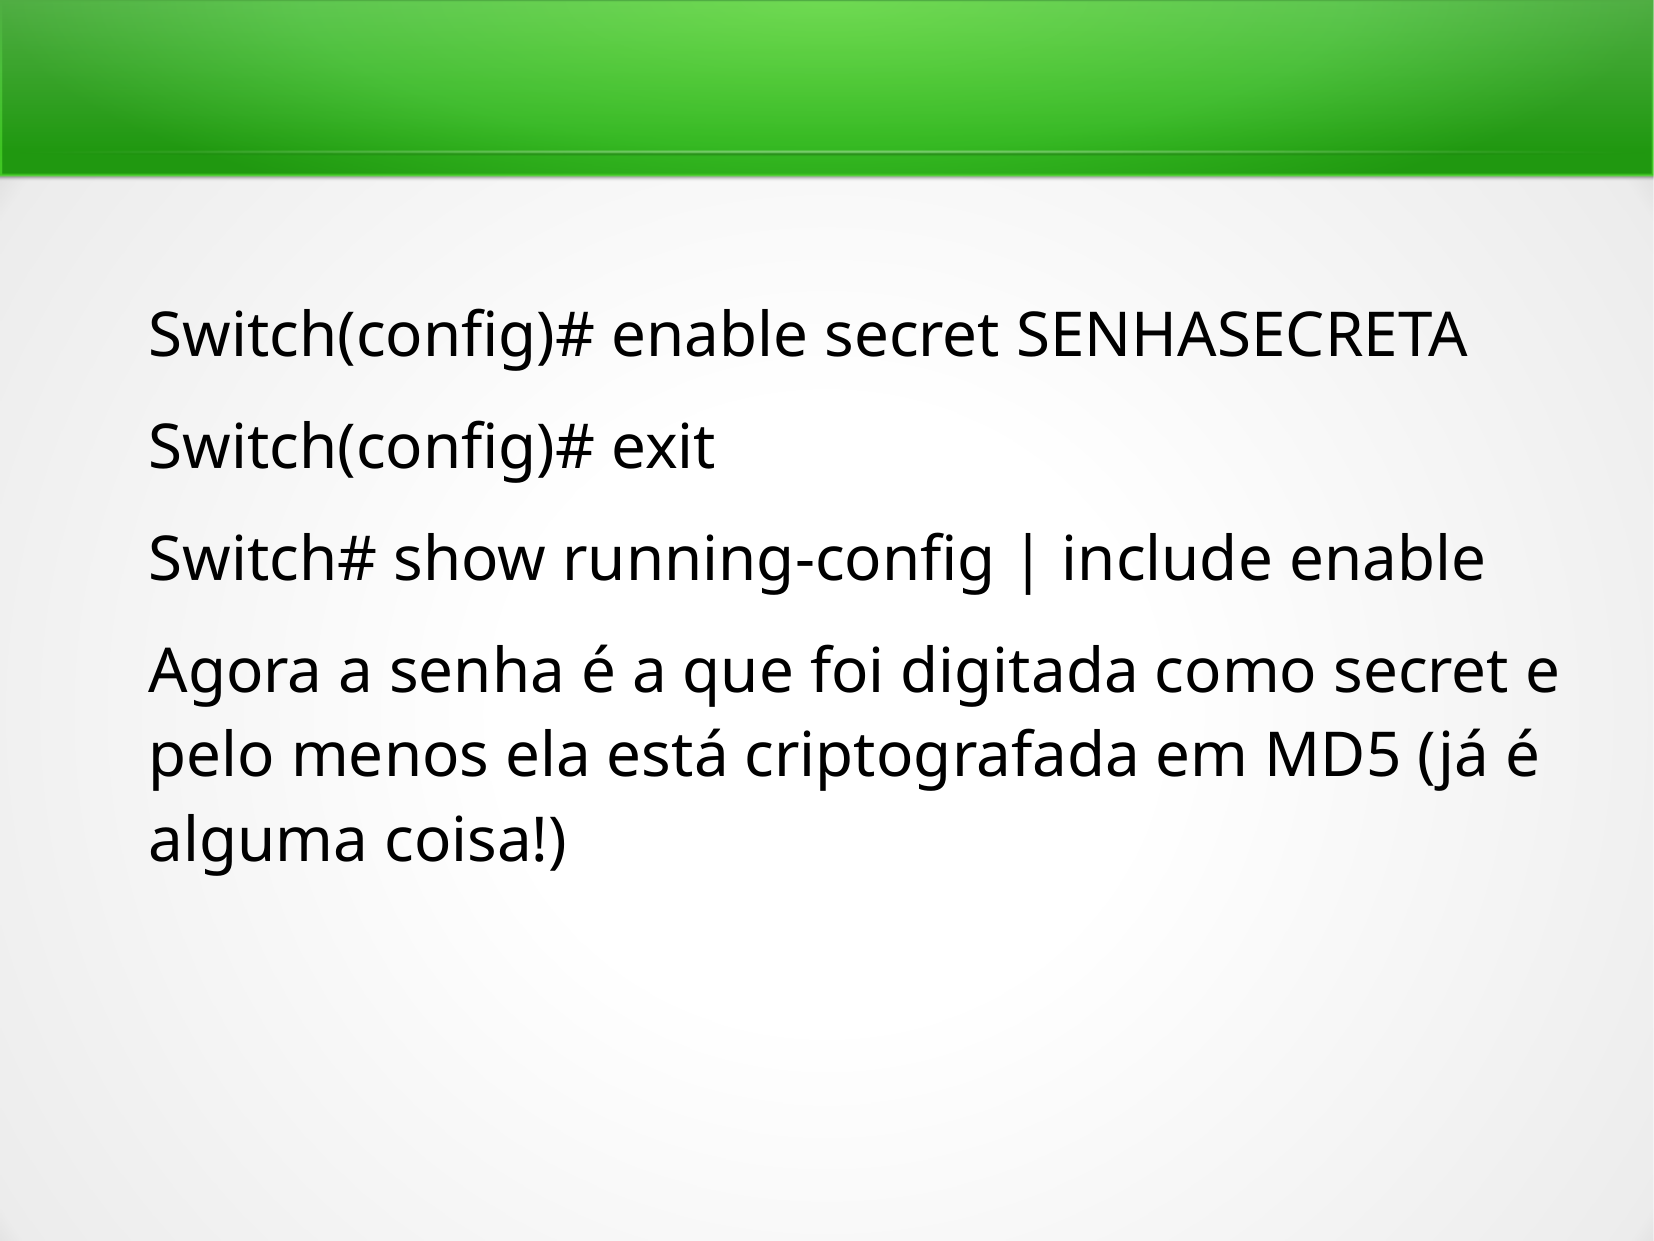

#
Switch(config)# enable secret SENHASECRETA
Switch(config)# exit
Switch# show running-config | include enable
Agora a senha é a que foi digitada como secret e pelo menos ela está criptografada em MD5 (já é alguma coisa!)